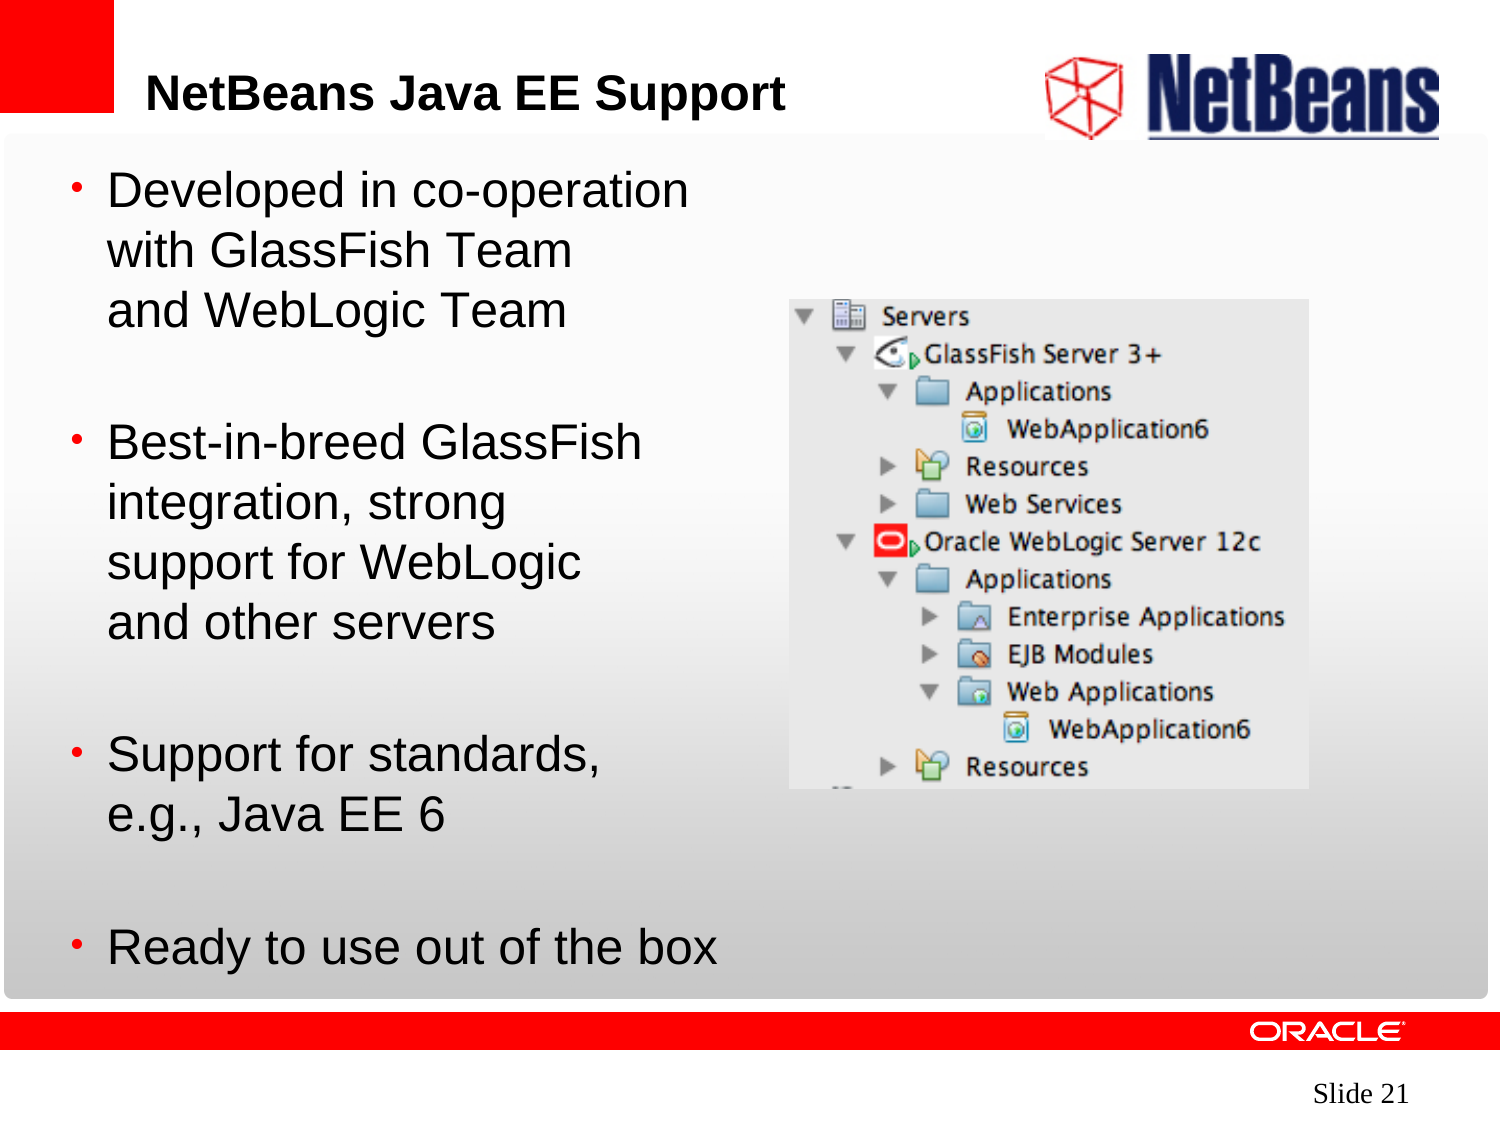

# NetBeans Java EE Support
Developed in co-operation
with GlassFish Team
and WebLogic Team
Best-in-breed GlassFish
integration, strong
support for WebLogic
and other servers
Support for standards,
e.g., Java EE 6
Ready to use out of the box